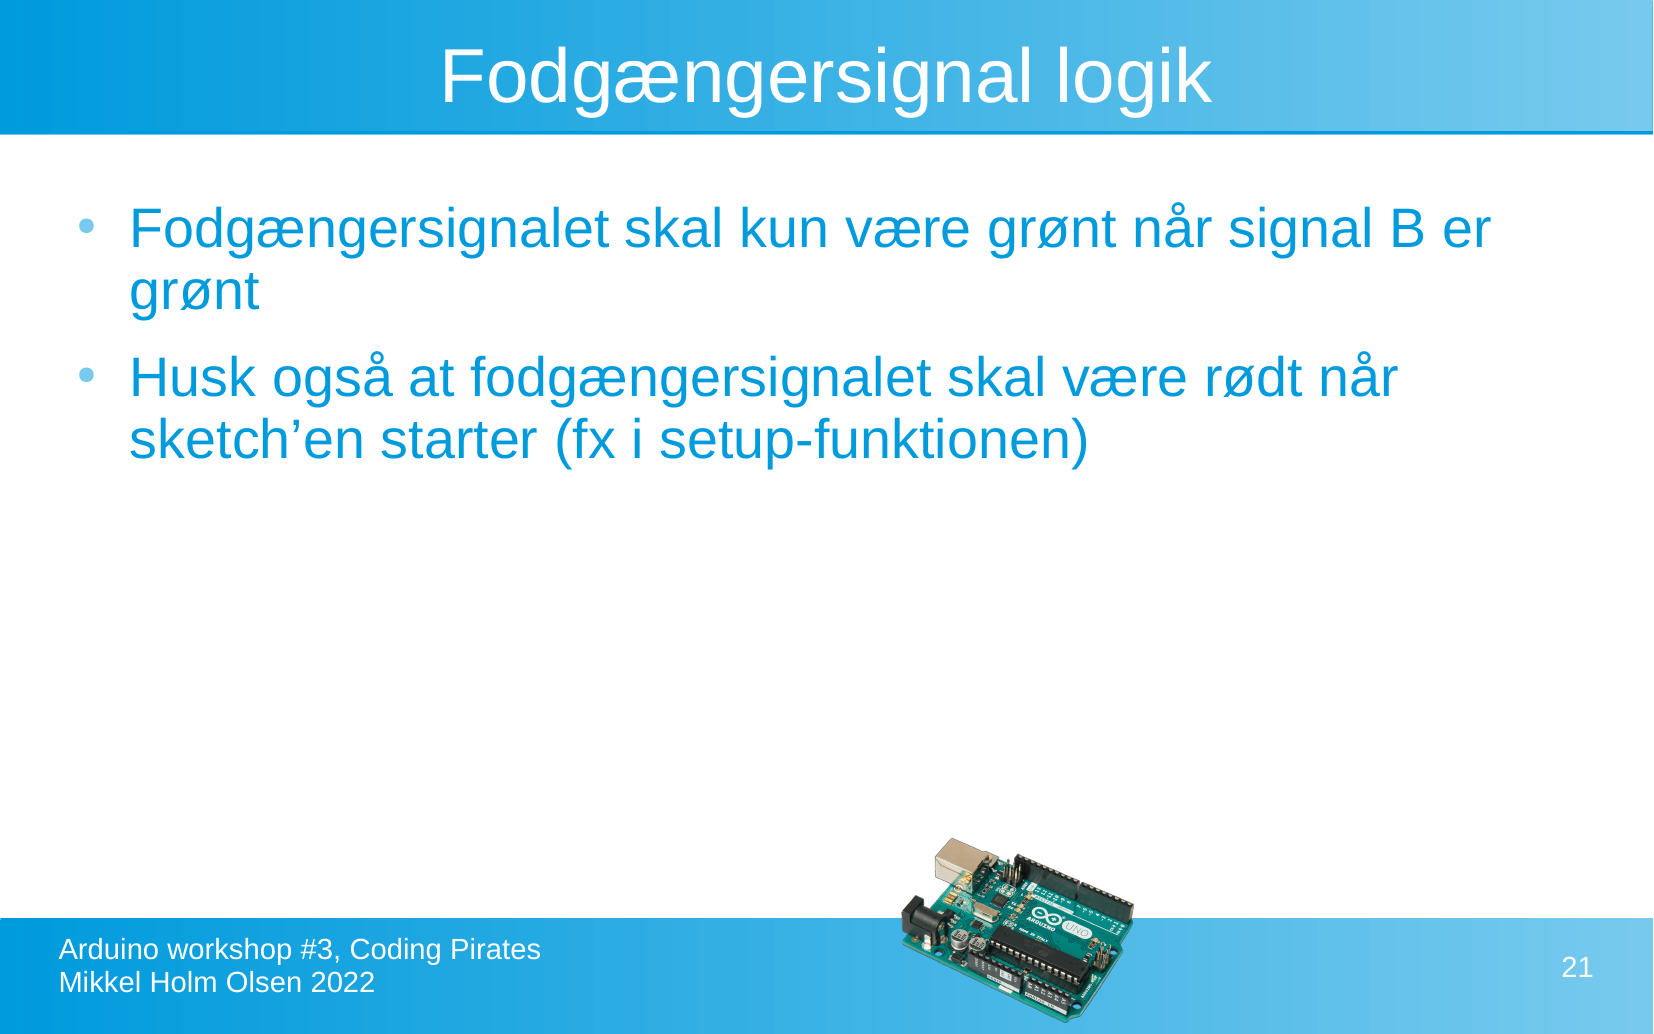

# Fodgængersignal logik
Fodgængersignalet skal kun være grønt når signal B er grønt
Husk også at fodgængersignalet skal være rødt når sketch’en starter (fx i setup-funktionen)
21